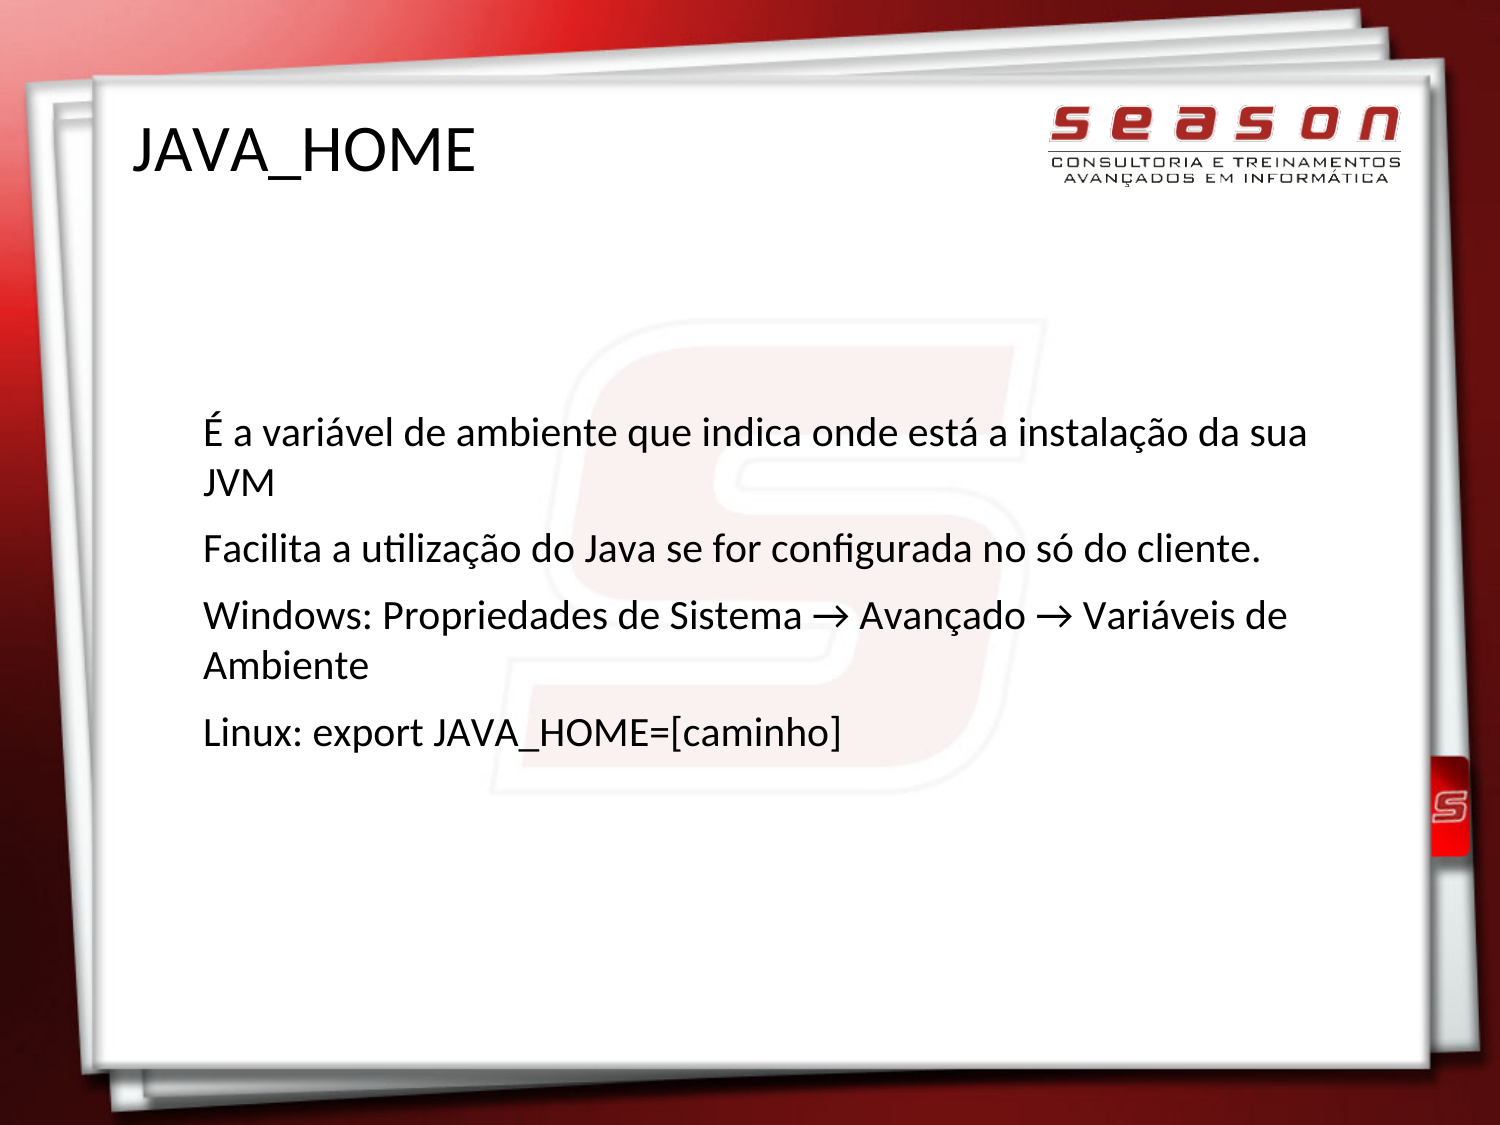

# JAVA_HOME
É a variável de ambiente que indica onde está a instalação da sua JVM
Facilita a utilização do Java se for configurada no só do cliente.
Windows: Propriedades de Sistema → Avançado → Variáveis de Ambiente
Linux: export JAVA_HOME=[caminho]